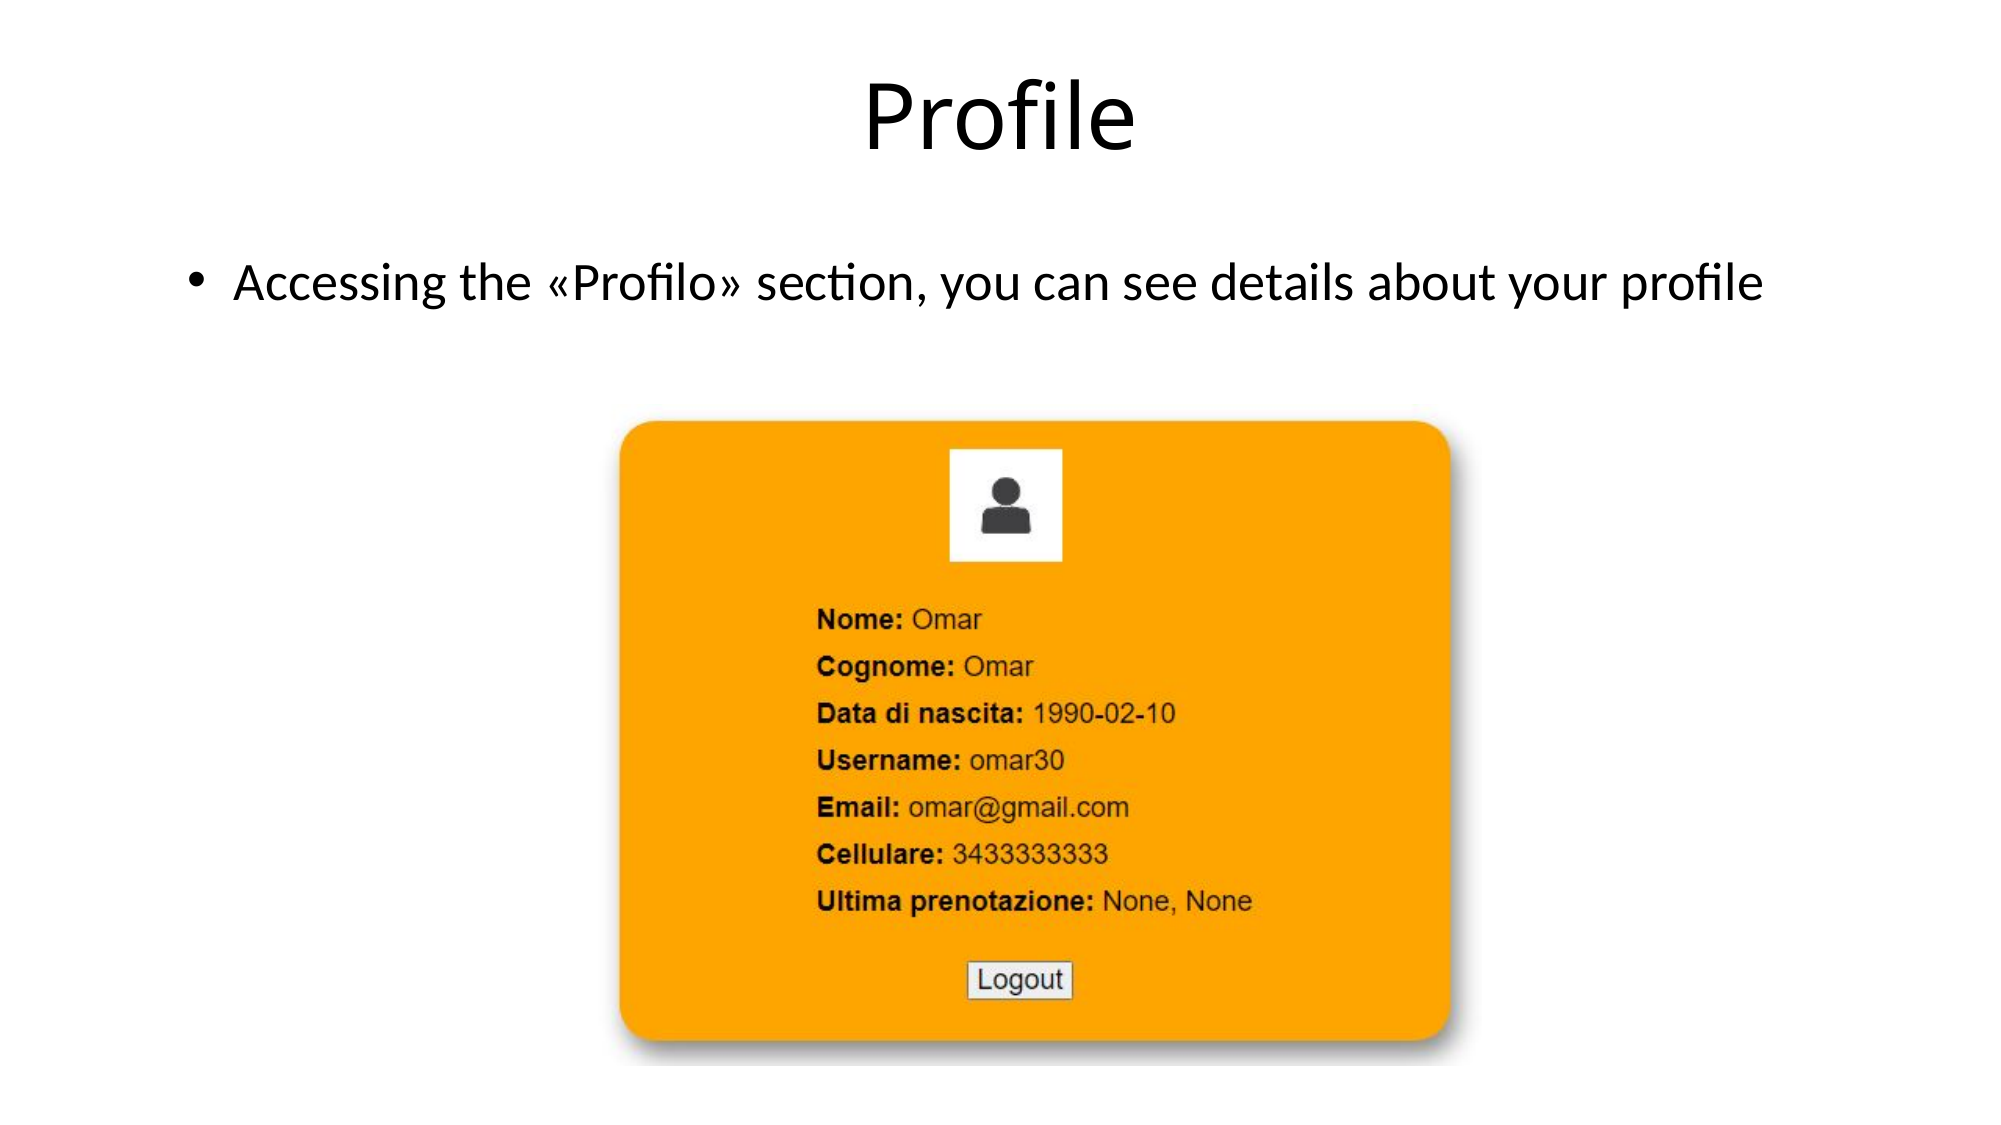

# Profile
Accessing the «Profilo» section, you can see details about your profile